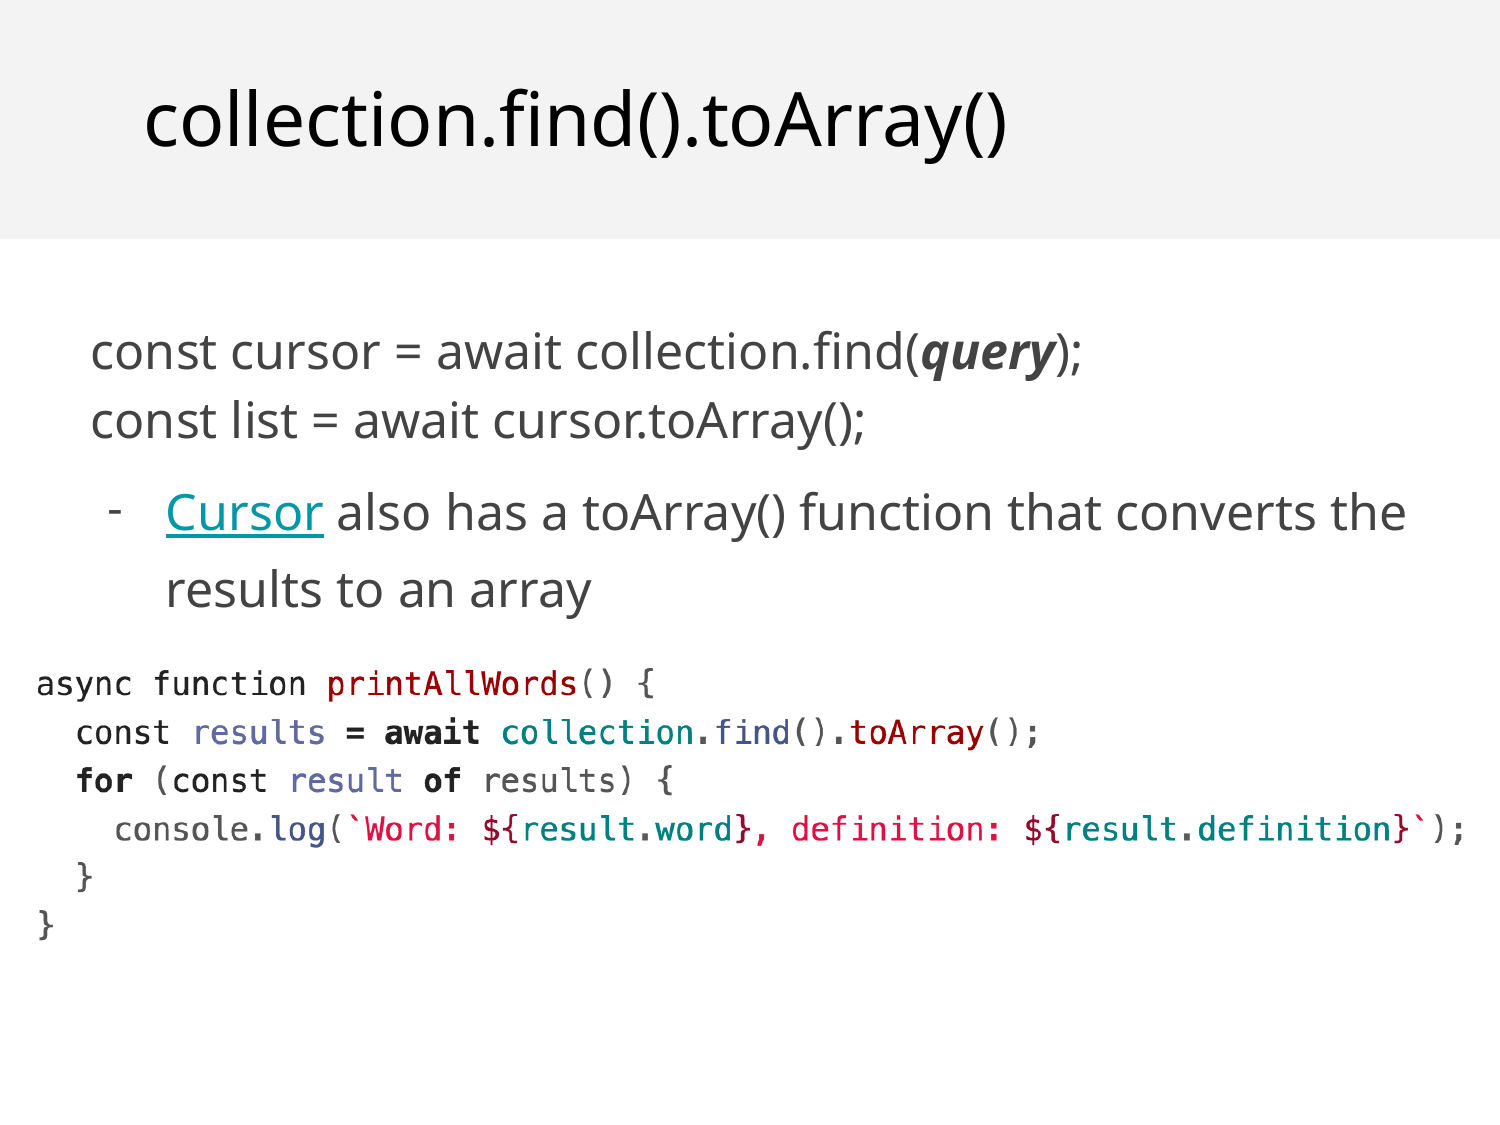

# collection.find().toArray()
const cursor = await collection.find(query);
const list = await cursor.toArray();
Cursor also has a toArray() function that converts the results to an array